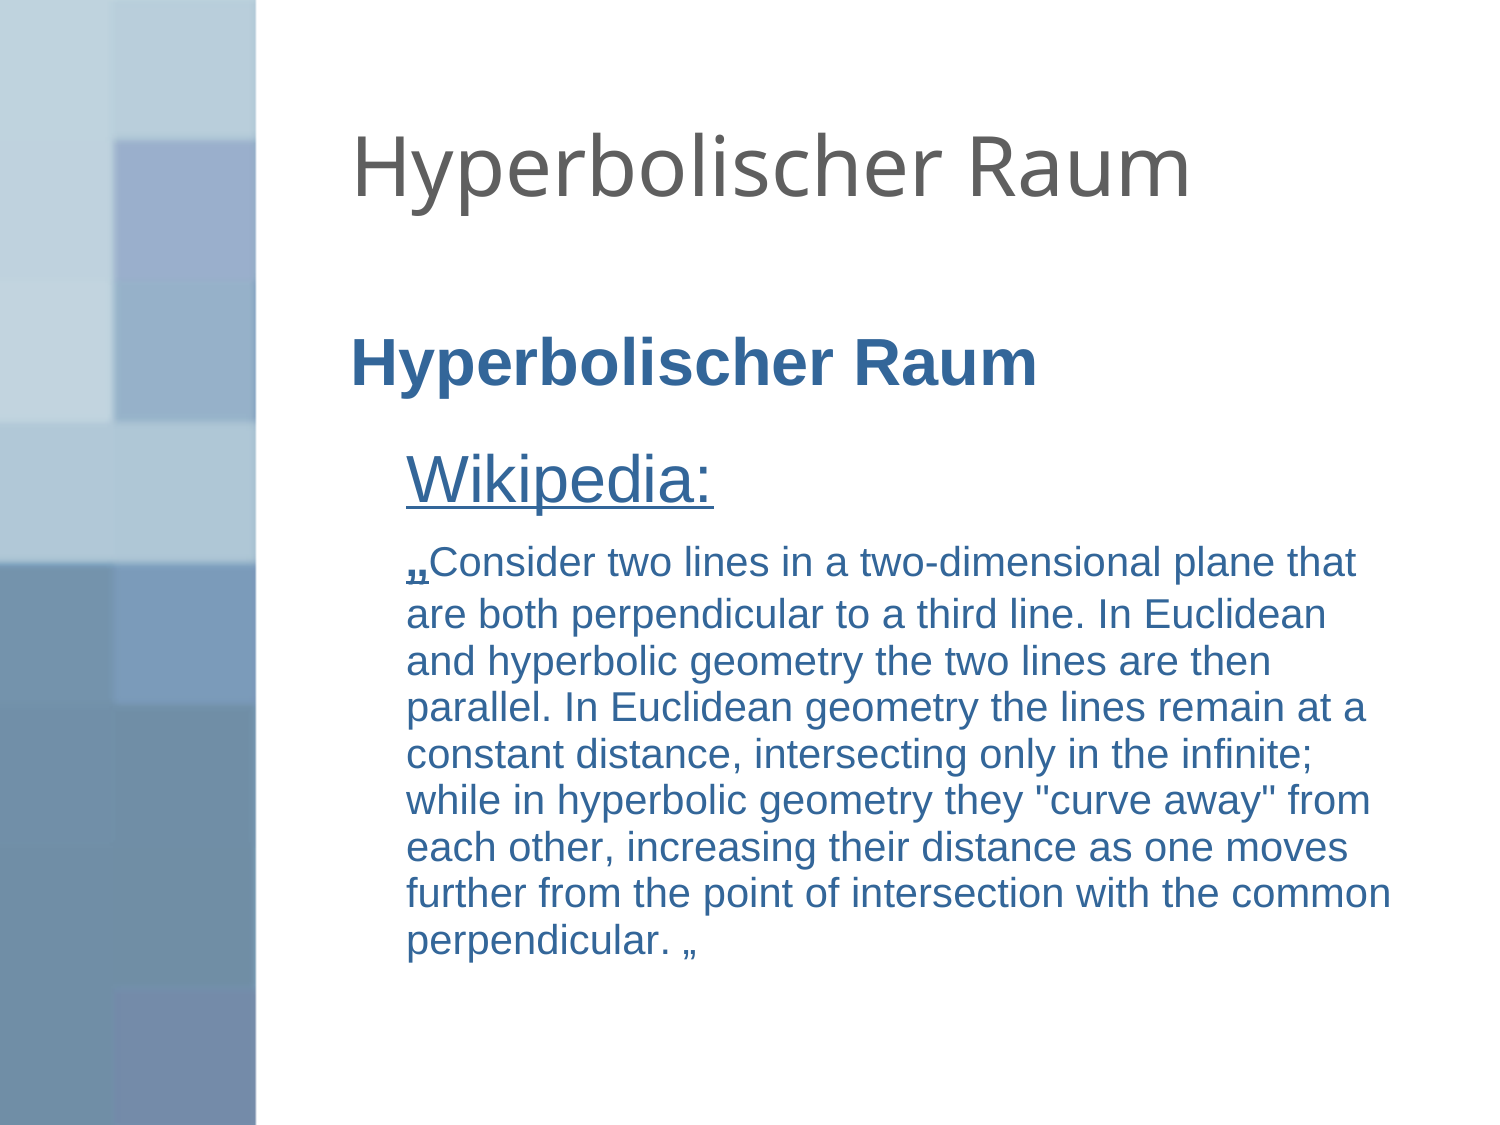

# Hyperbolischer Raum
Hyperbolischer Raum
Wikipedia:
„Consider two lines in a two-dimensional plane that are both perpendicular to a third line. In Euclidean and hyperbolic geometry the two lines are then parallel. In Euclidean geometry the lines remain at a constant distance, intersecting only in the infinite; while in hyperbolic geometry they "curve away" from each other, increasing their distance as one moves further from the point of intersection with the common perpendicular. „